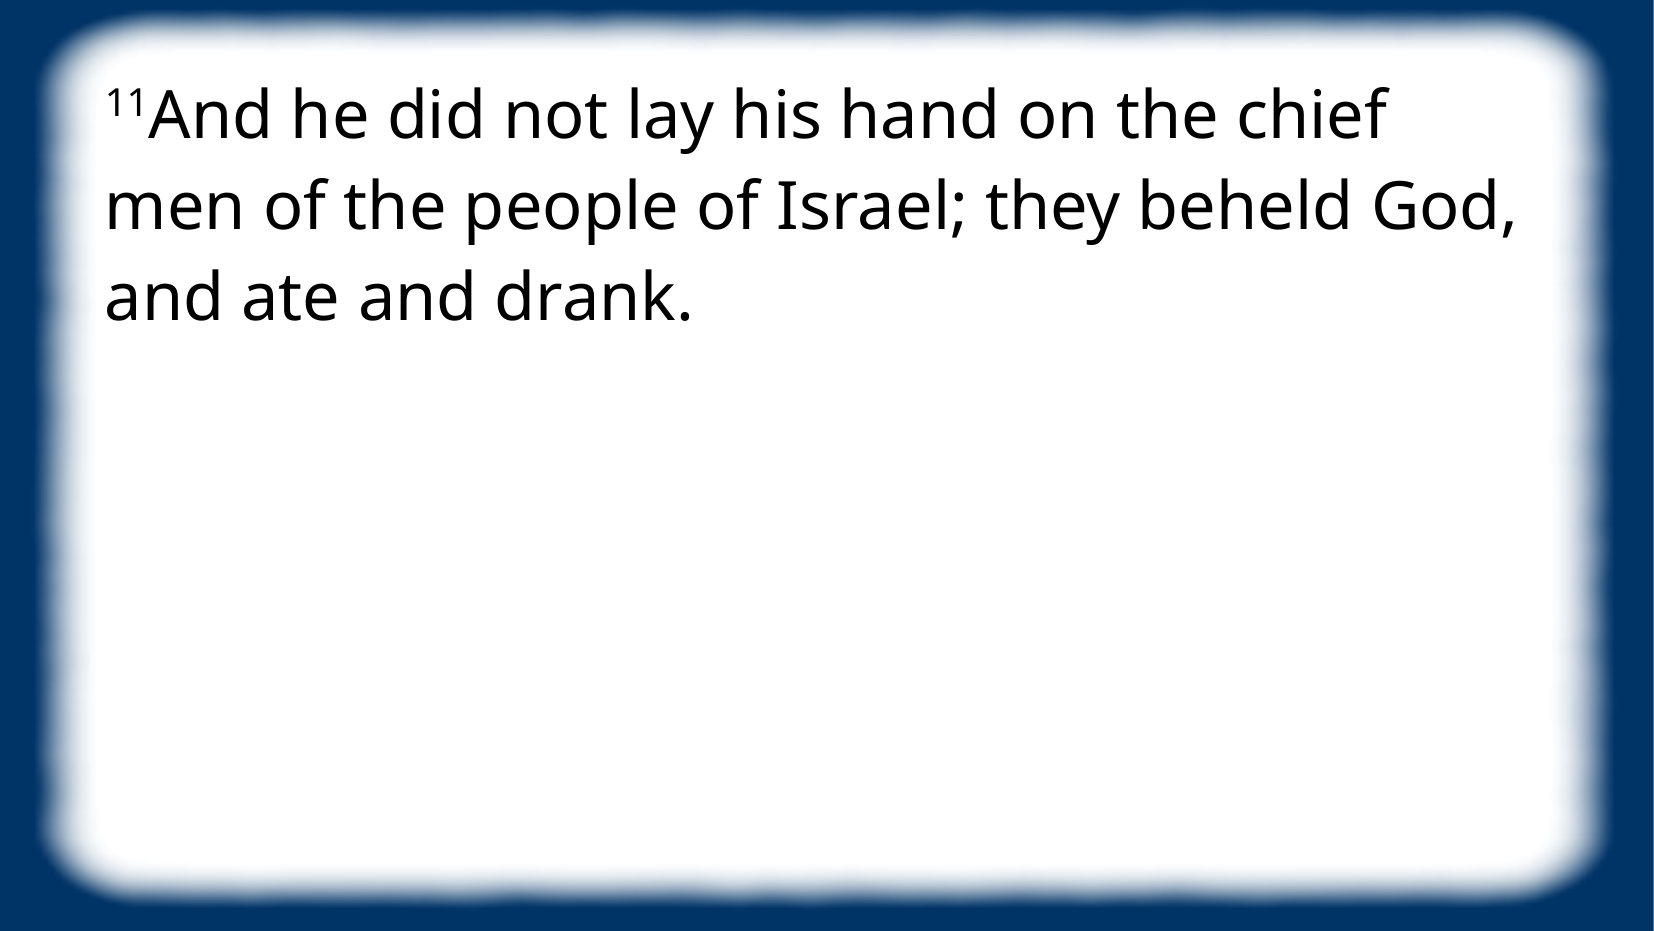

11And he did not lay his hand on the chief men of the people of Israel; they beheld God, and ate and drank.